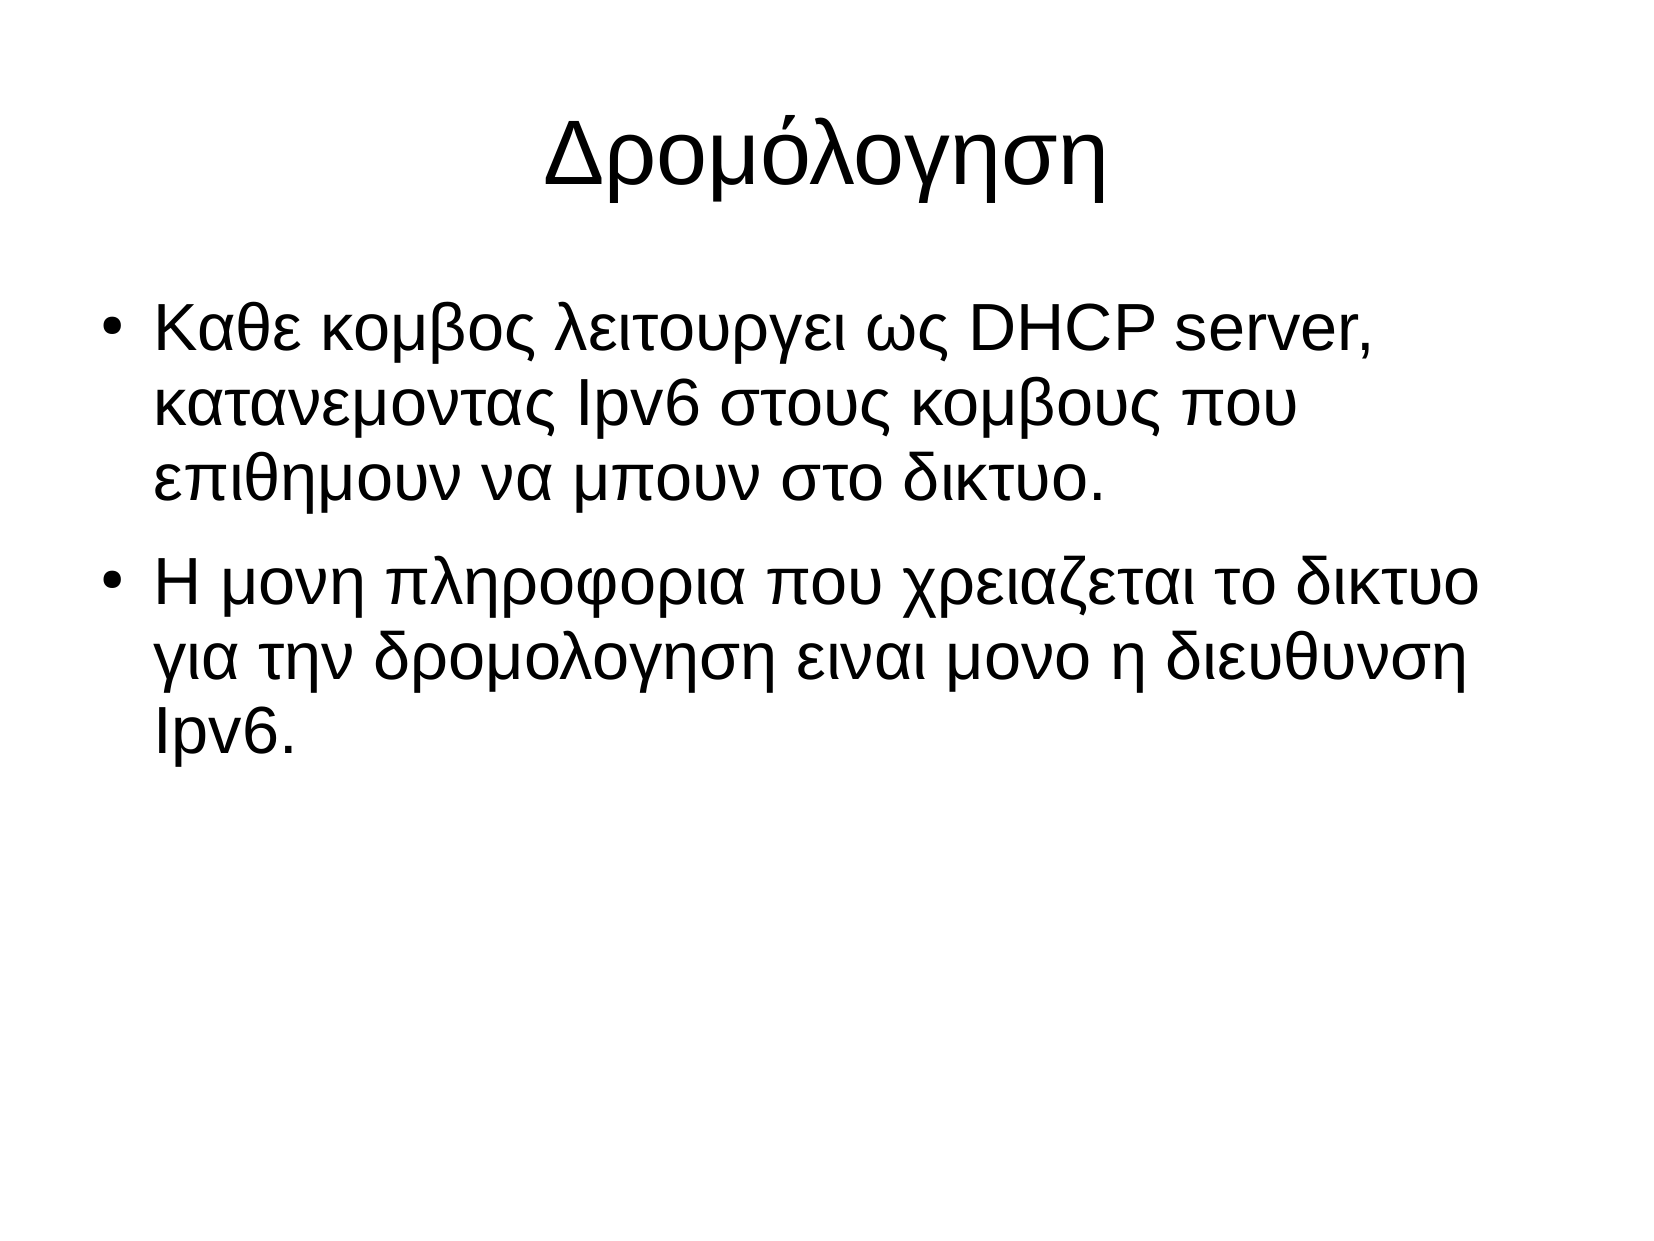

# Δρομόλογηση
Καθε κομβος λειτουργει ως DHCP server, κατανεμοντας Ipv6 στους κομβους που επιθημουν να μπουν στο δικτυο.
Η μονη πληροφορια που χρειαζεται το δικτυο για την δρομολογηση ειναι μονο η διευθυνση Ipv6.